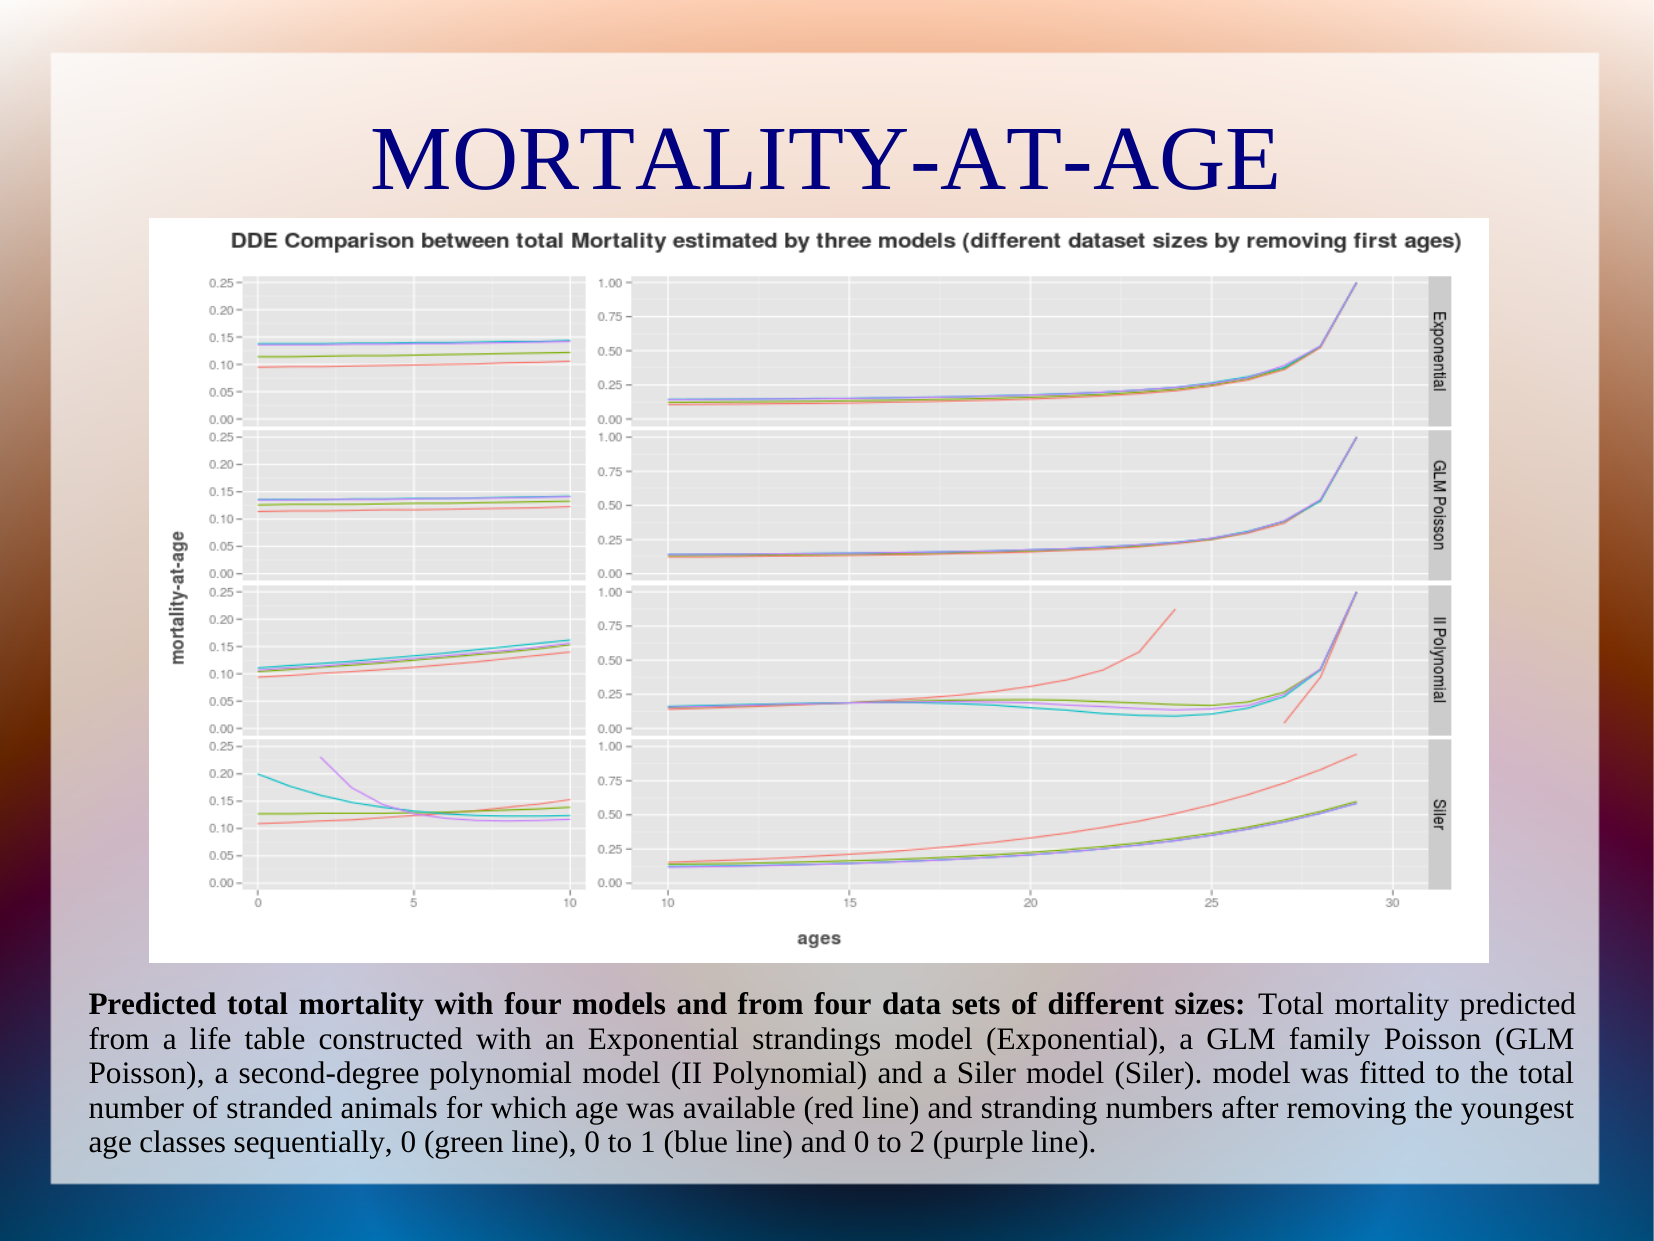

# MORTALITY-AT-AGE
Predicted total mortality with four models and from four data sets of different sizes: Total mortality predicted from a life table constructed with an Exponential strandings model (Exponential), a GLM family Poisson (GLM Poisson), a second-degree polynomial model (II Polynomial) and a Siler model (Siler). model was fitted to the total number of stranded animals for which age was available (red line) and stranding numbers after removing the youngest age classes sequentially, 0 (green line), 0 to 1 (blue line) and 0 to 2 (purple line).